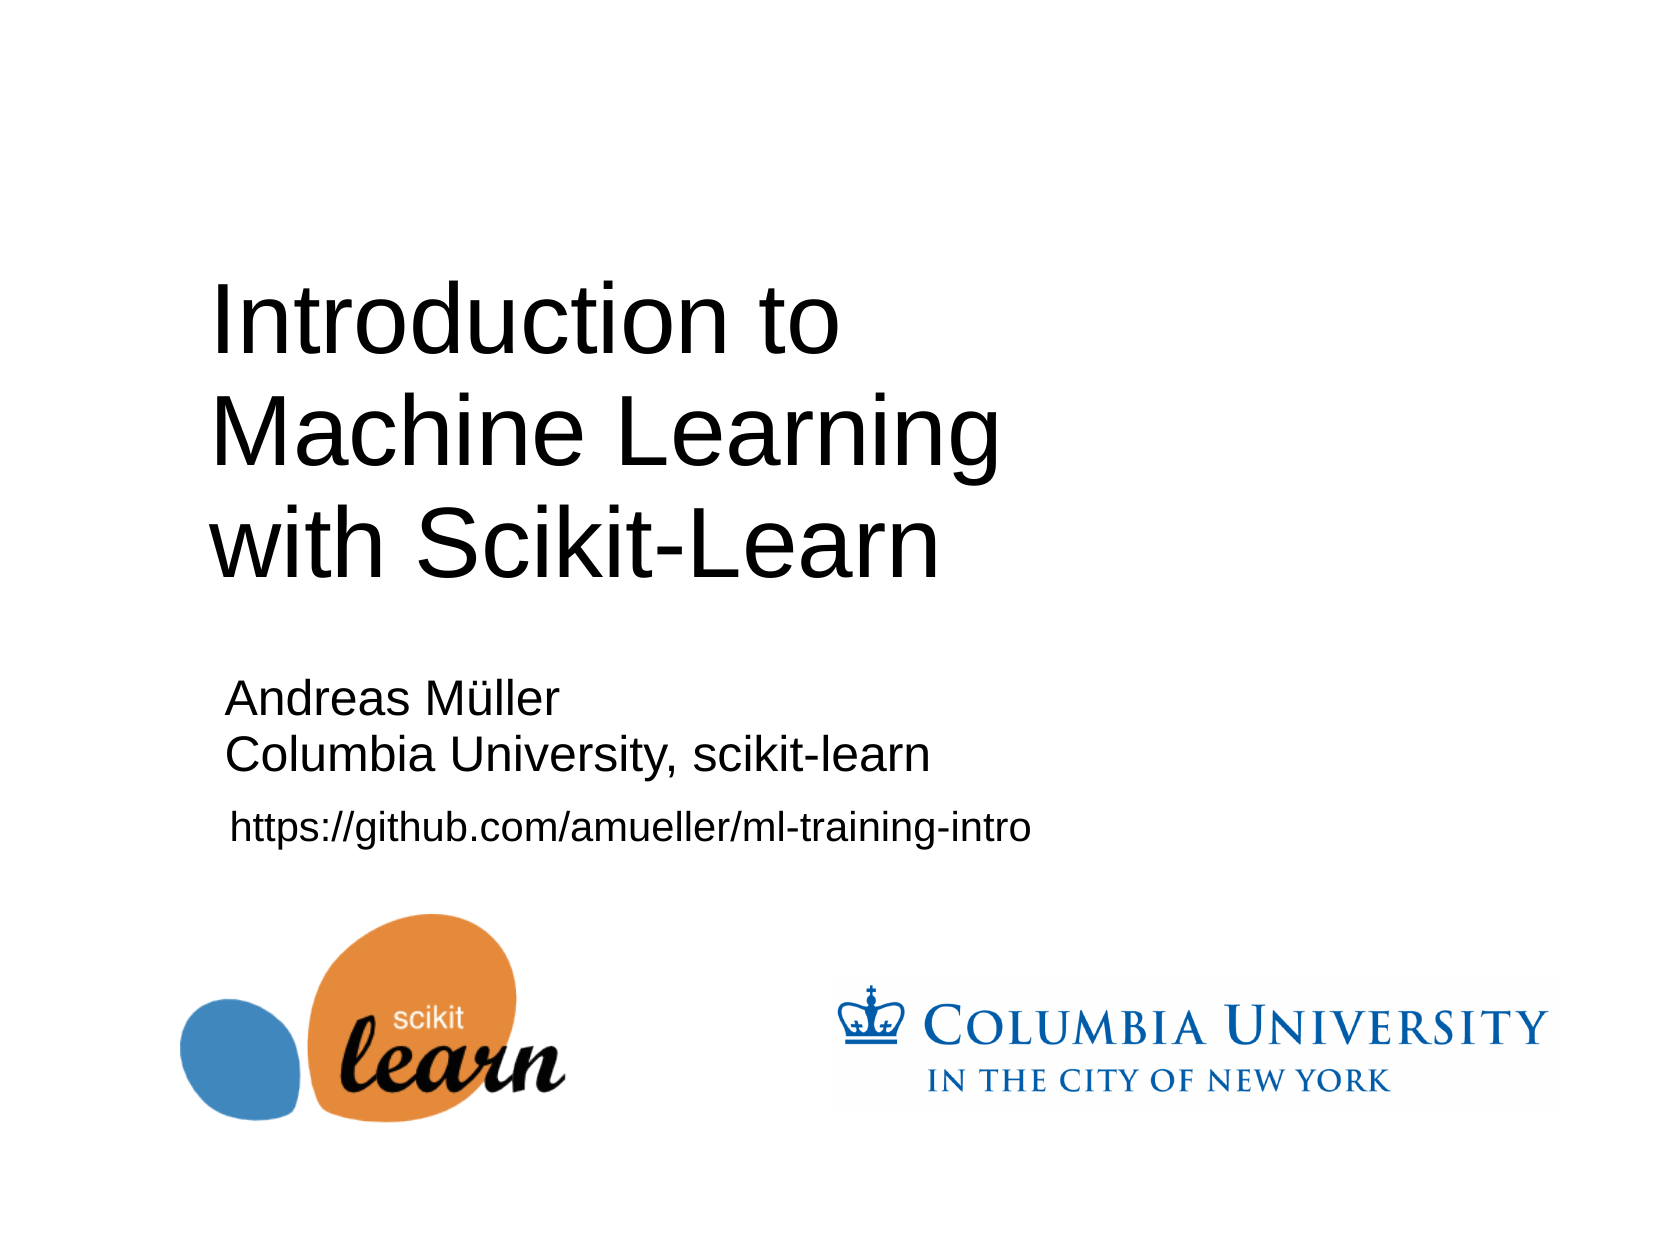

Introduction to
Machine Learning
with Scikit-Learn
Andreas Müller
Columbia University, scikit-learn
https://github.com/amueller/ml-training-intro